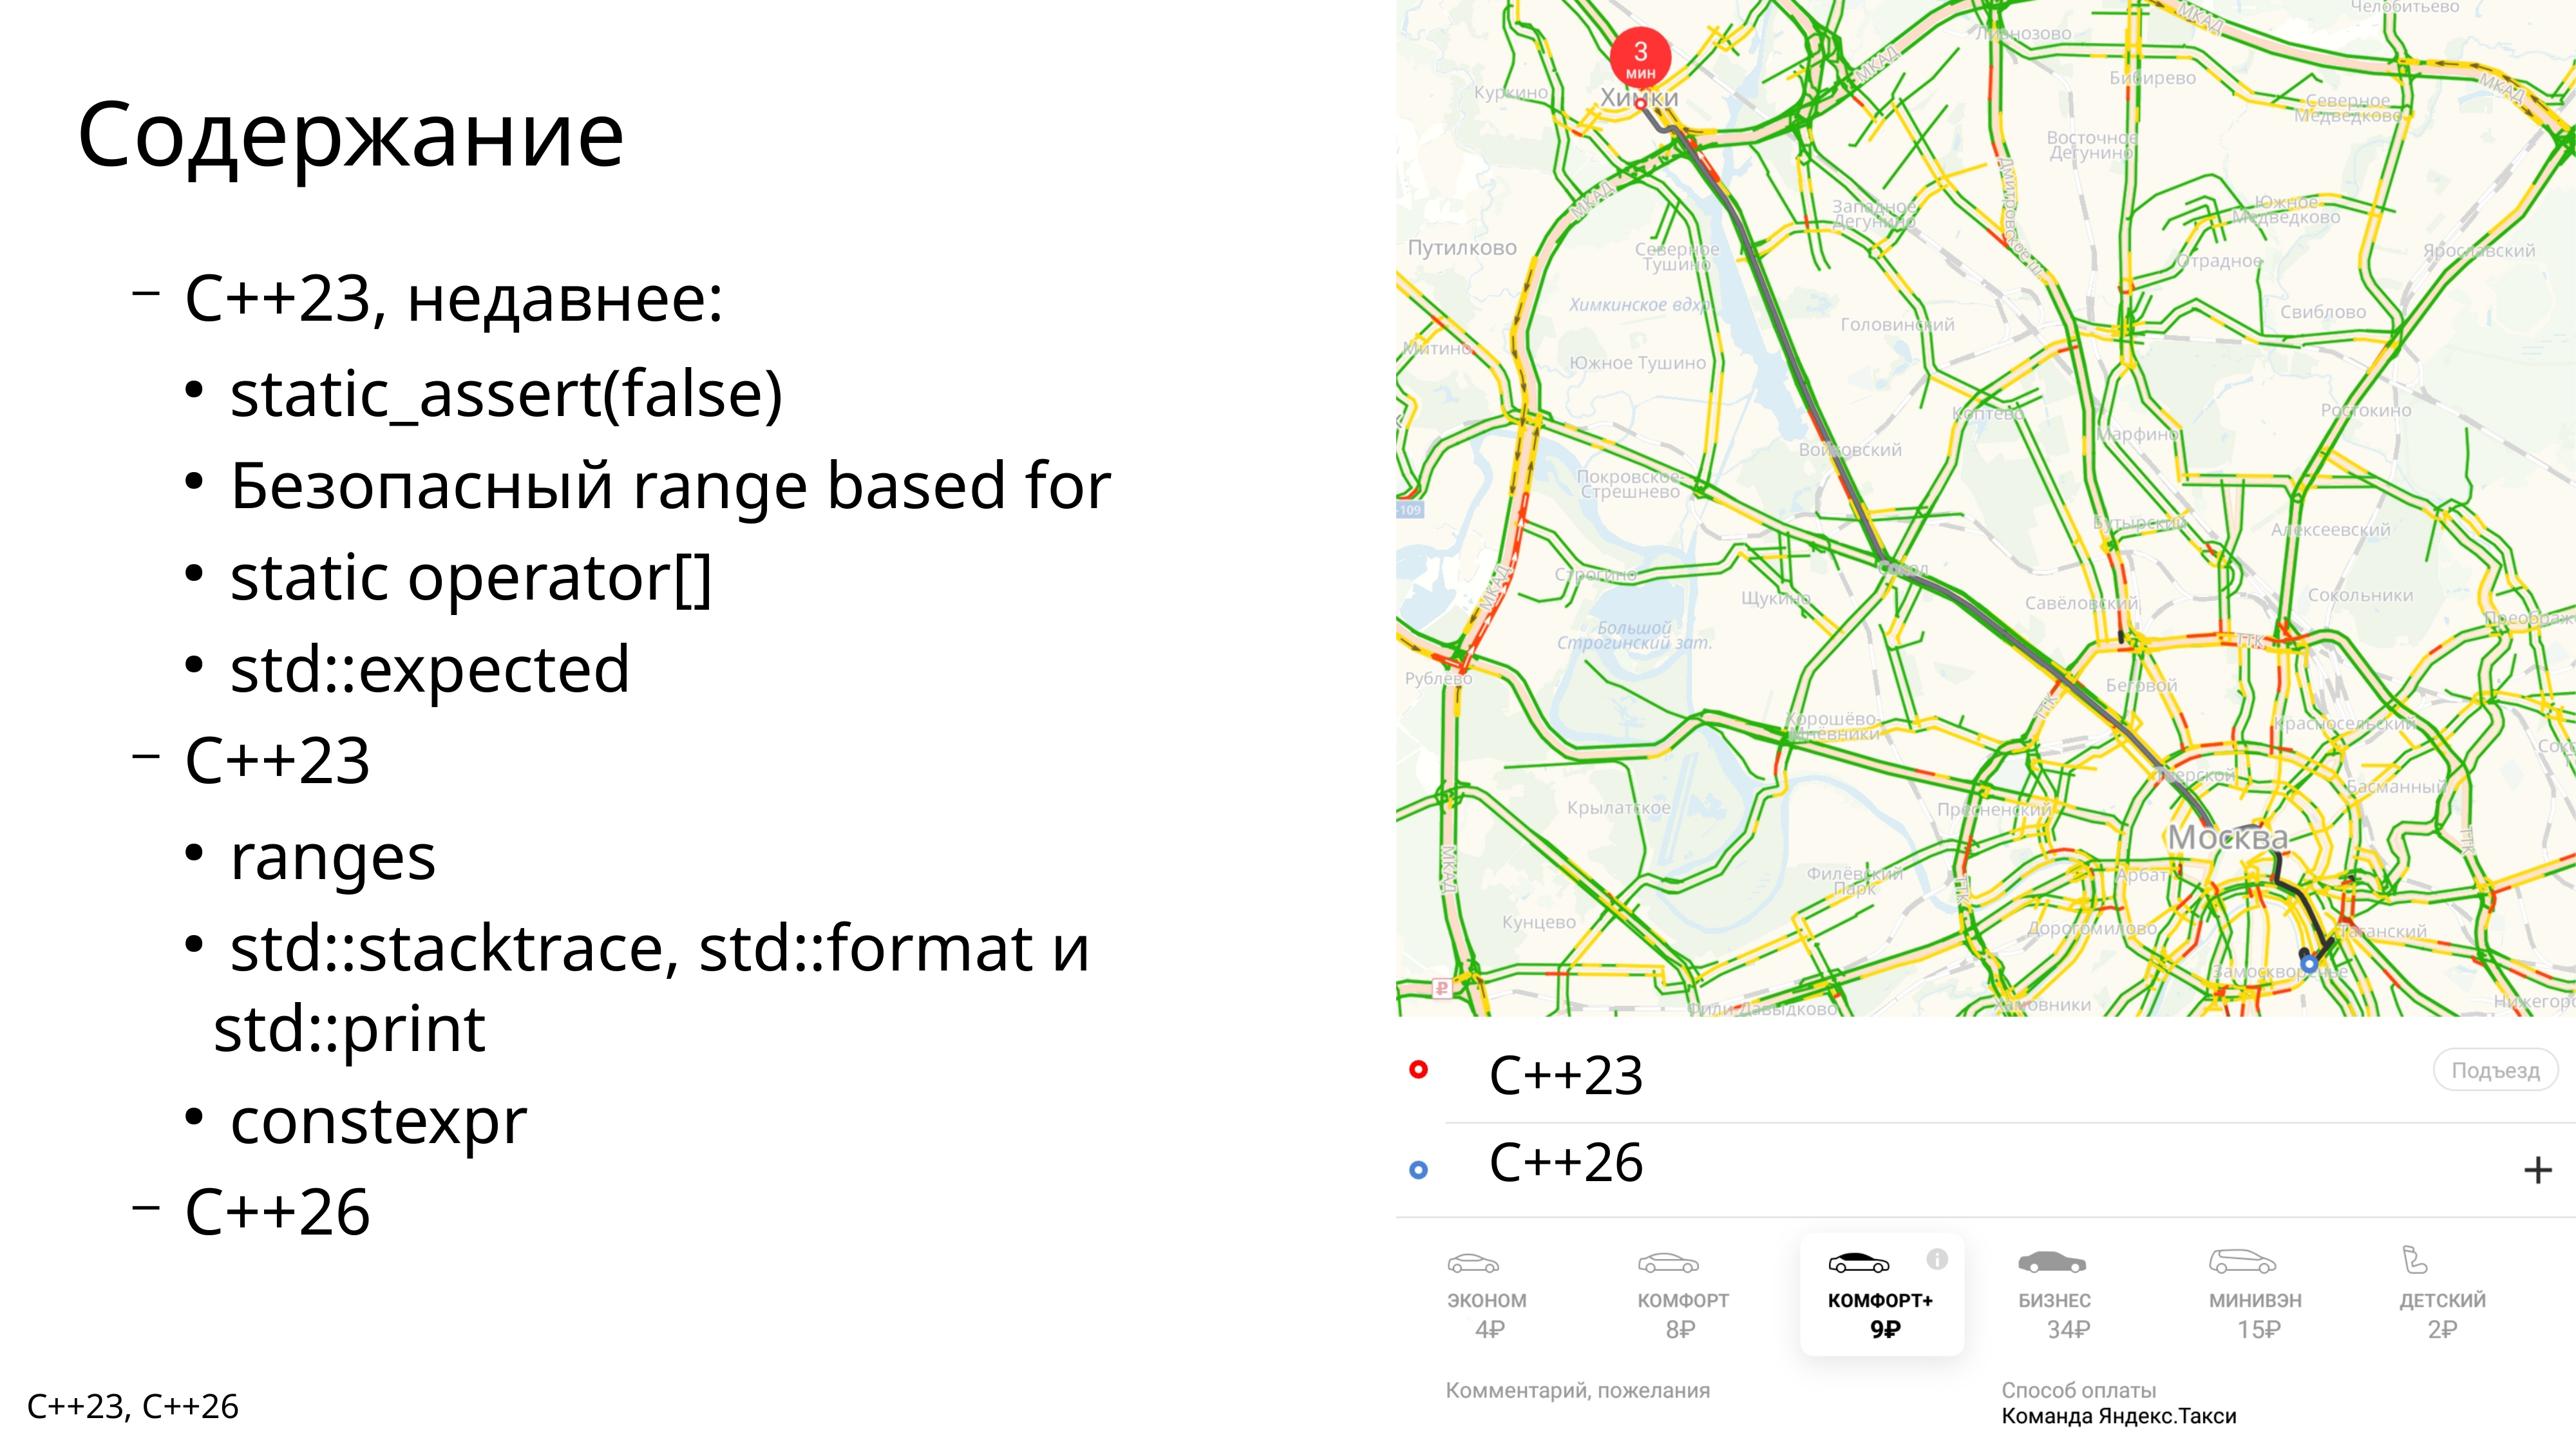

# Содержание
 С++23, недавнее:
 static_assert(false)
 Безопасный range based for
 static operator[]
 std::expected
 C++23
 ranges
 std::stacktrace, std::format и std::print
 constexpr
 С++26
С++23
С++26
C++23, C++26